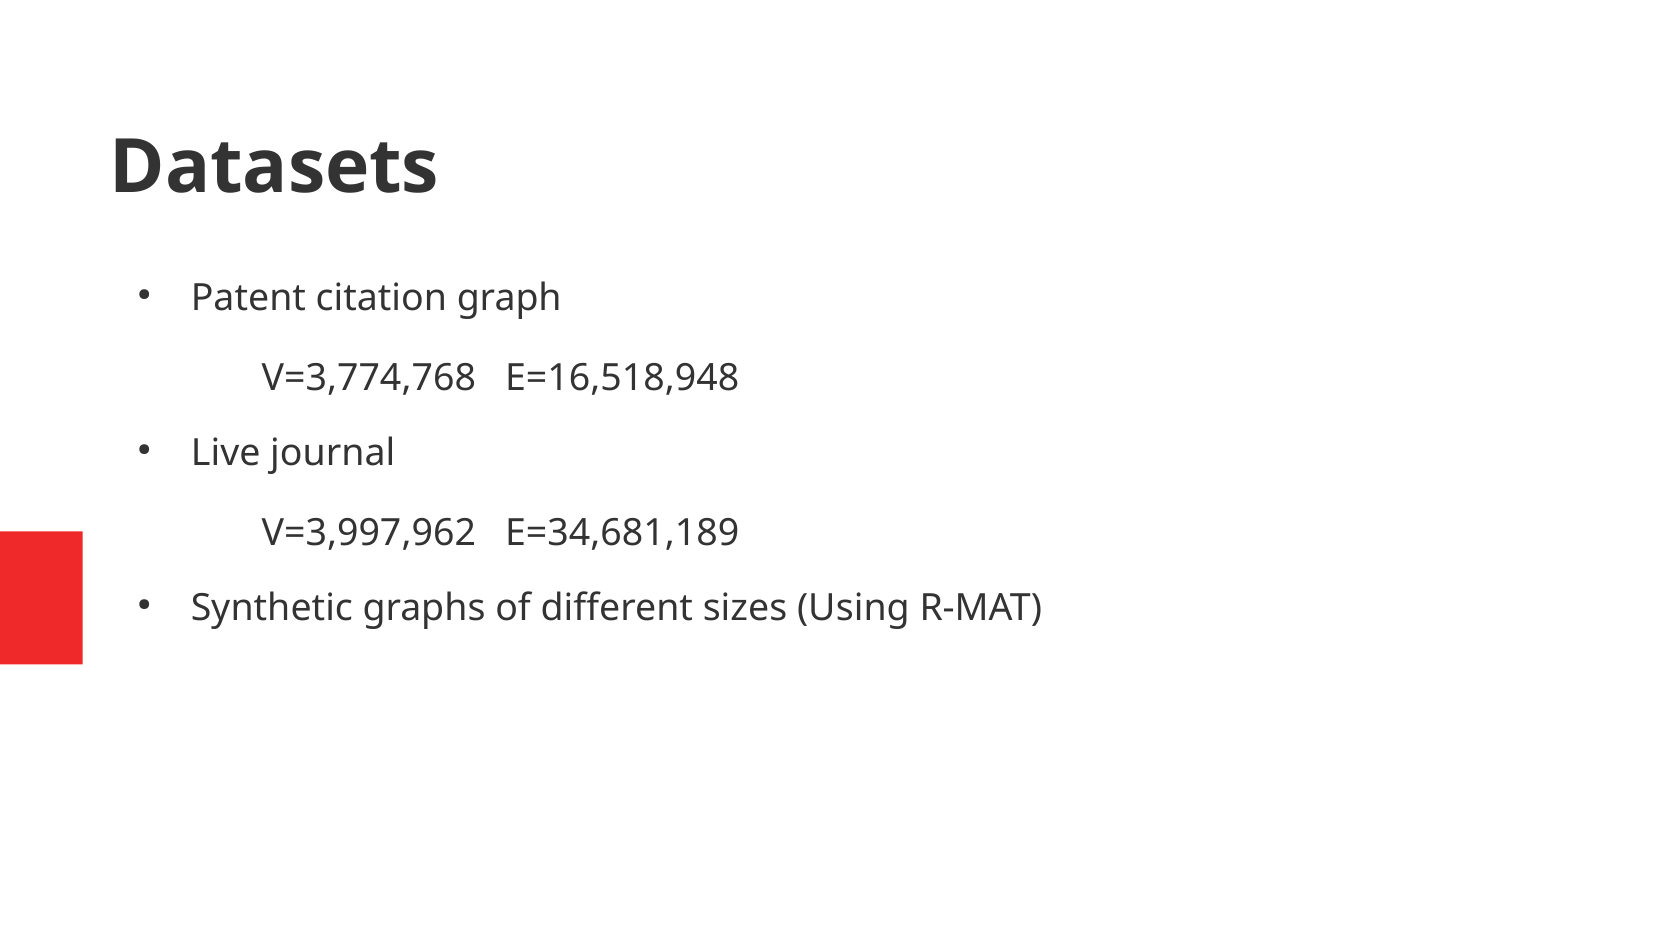

# Datasets
Patent citation graph
V=3,774,768 E=16,518,948
Live journal
V=3,997,962 E=34,681,189
Synthetic graphs of different sizes (Using R-MAT)